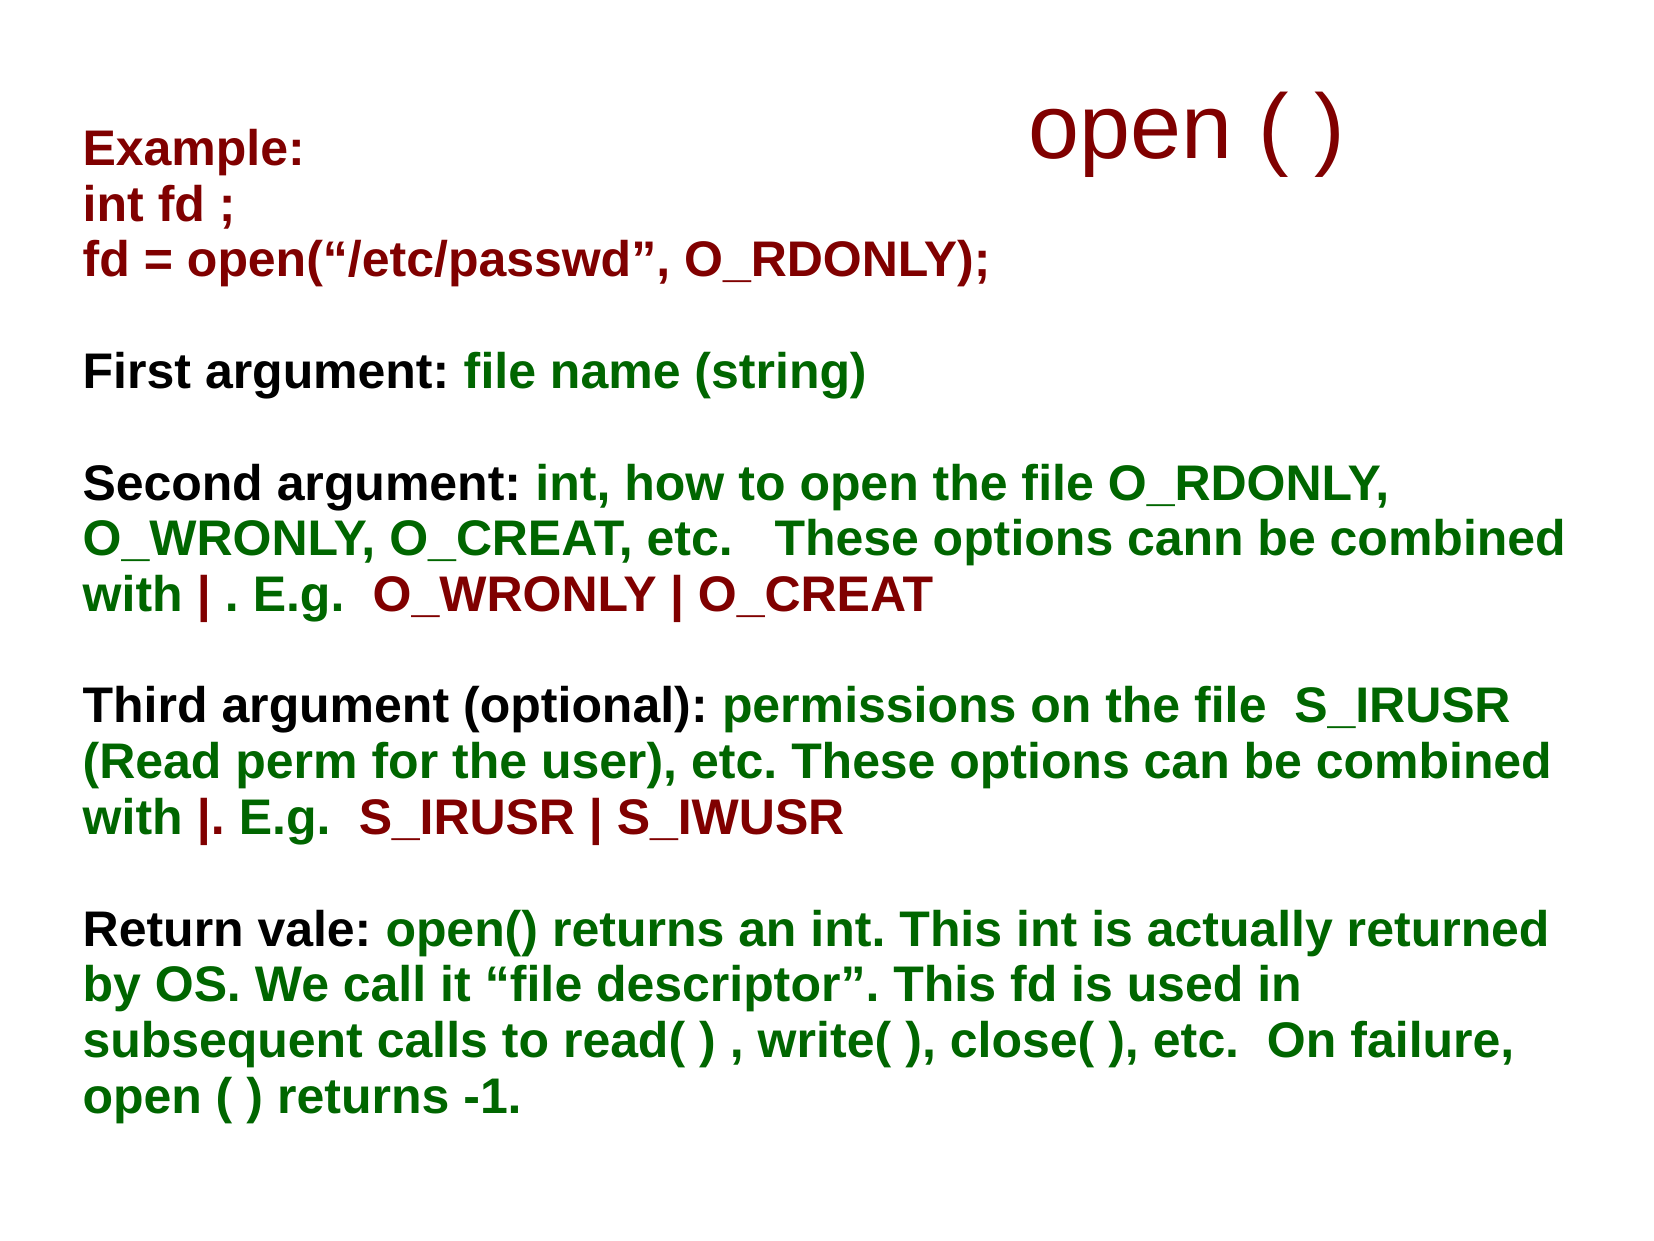

# open ( )
Example:
int fd ;
fd = open(“/etc/passwd”, O_RDONLY);
First argument: file name (string)
Second argument: int, how to open the file O_RDONLY, O_WRONLY, O_CREAT, etc. These options cann be combined with | . E.g. O_WRONLY | O_CREAT
Third argument (optional): permissions on the file S_IRUSR (Read perm for the user), etc. These options can be combined with |. E.g. S_IRUSR | S_IWUSR
Return vale: open() returns an int. This int is actually returned by OS. We call it “file descriptor”. This fd is used in subsequent calls to read( ) , write( ), close( ), etc. On failure, open ( ) returns -1.